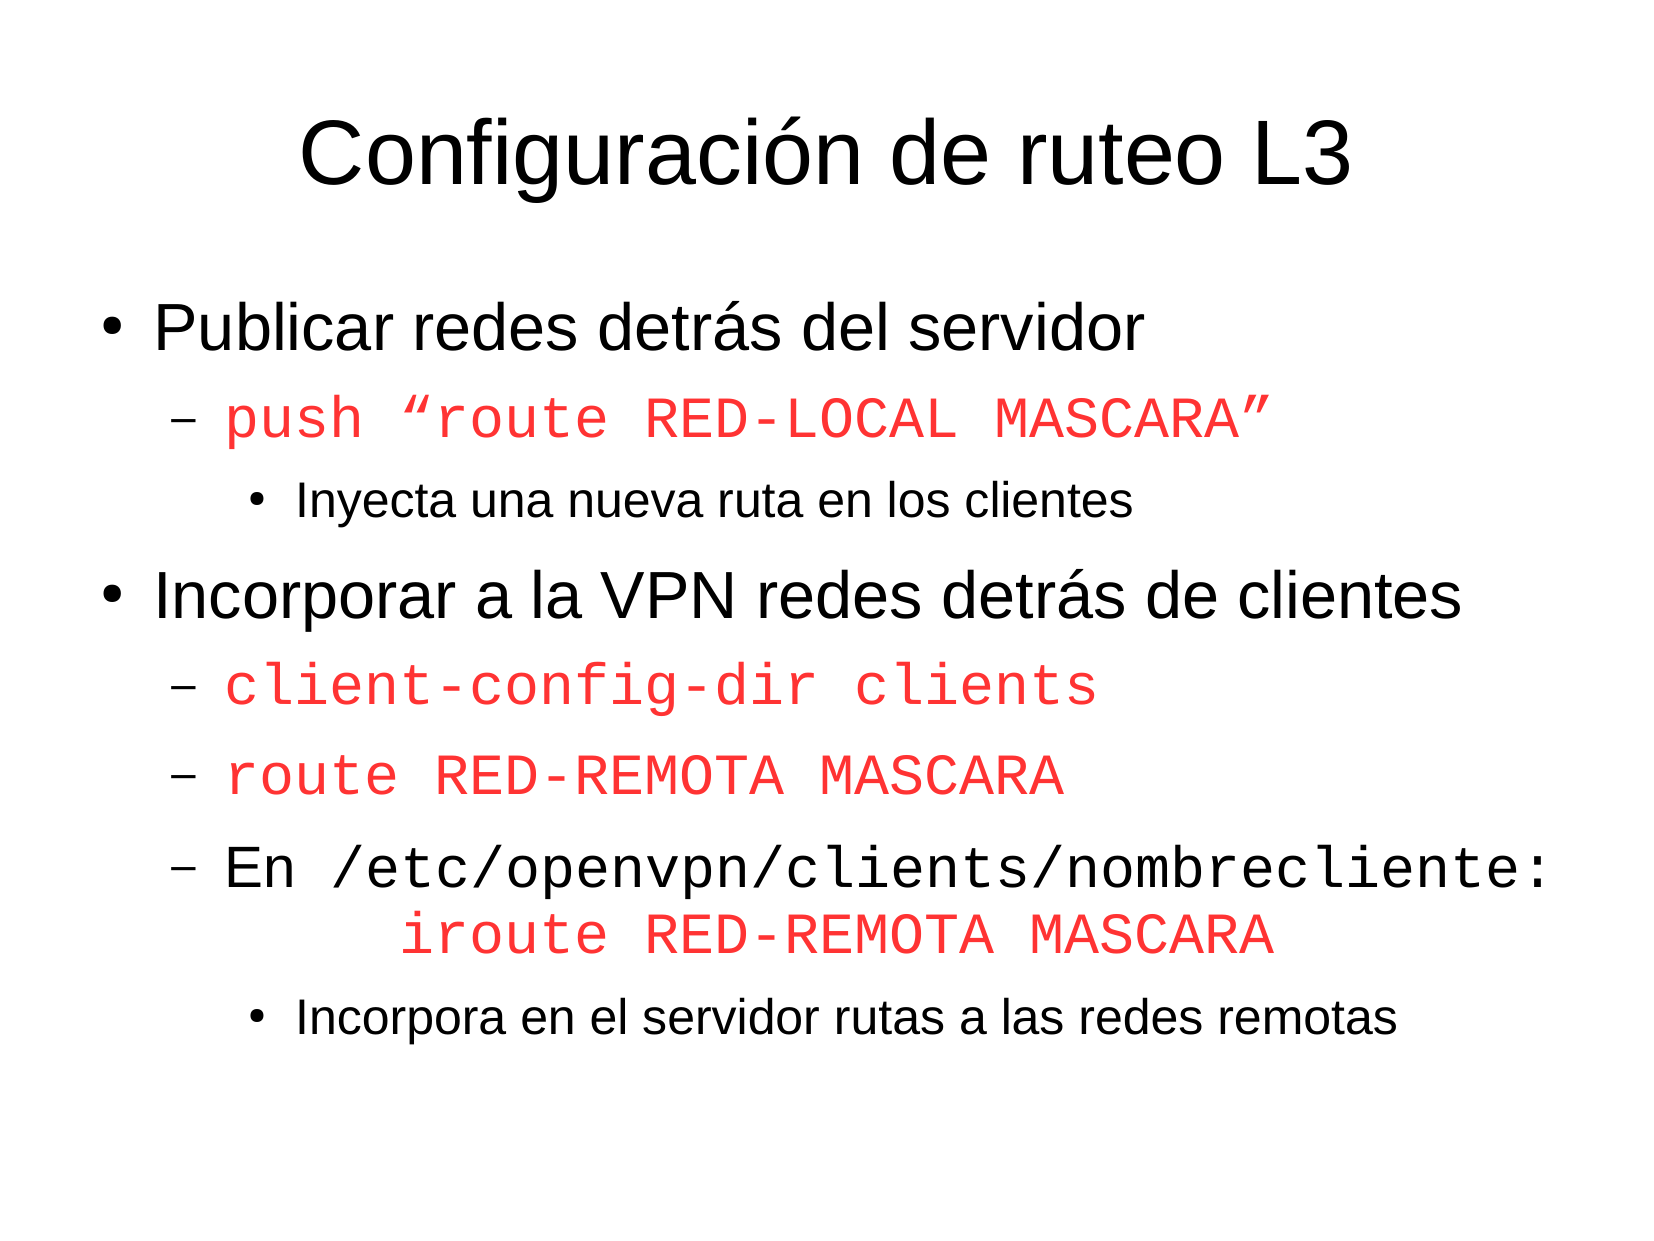

# Configuración de ruteo L3
Publicar redes detrás del servidor
push “route RED-LOCAL MASCARA”
Inyecta una nueva ruta en los clientes
Incorporar a la VPN redes detrás de clientes
client-config-dir clients
route RED-REMOTA MASCARA
En /etc/openvpn/clients/nombrecliente: iroute RED-REMOTA MASCARA
Incorpora en el servidor rutas a las redes remotas